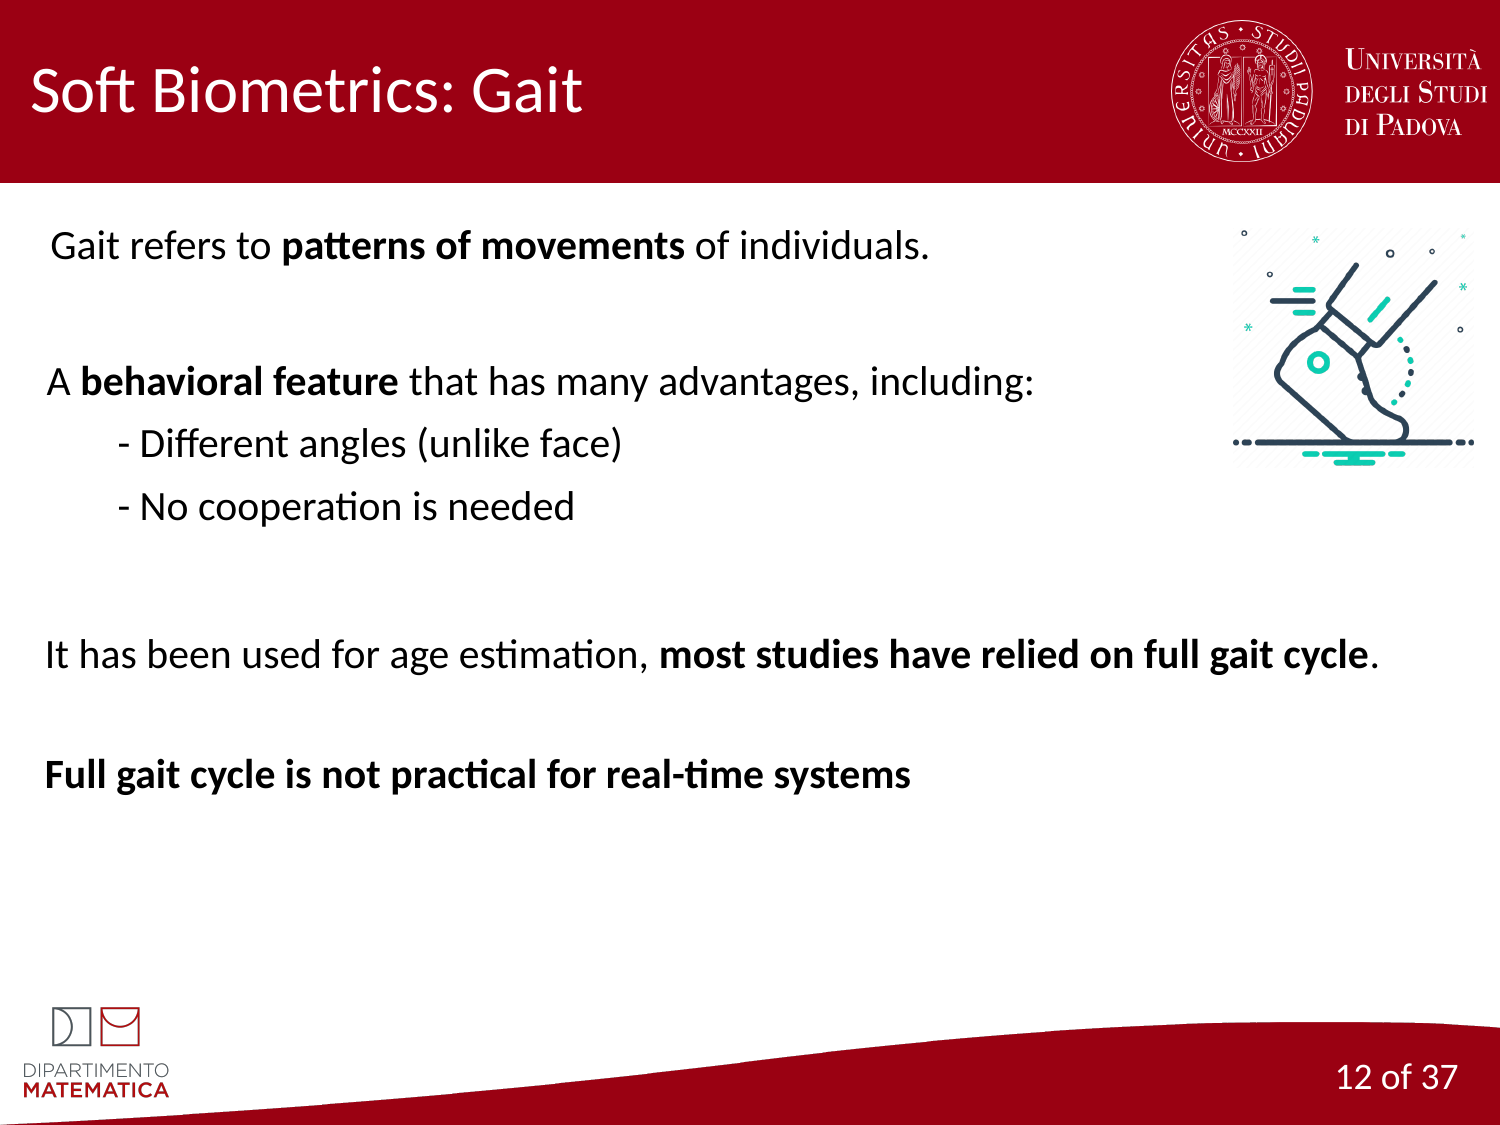

# Soft Biometrics: Gait
Gait refers to patterns of movements of individuals.
A behavioral feature that has many advantages, including:
- Different angles (unlike face)
- No cooperation is needed
It has been used for age estimation, most studies have relied on full gait cycle.
Full gait cycle is not practical for real-time systems
 of 37